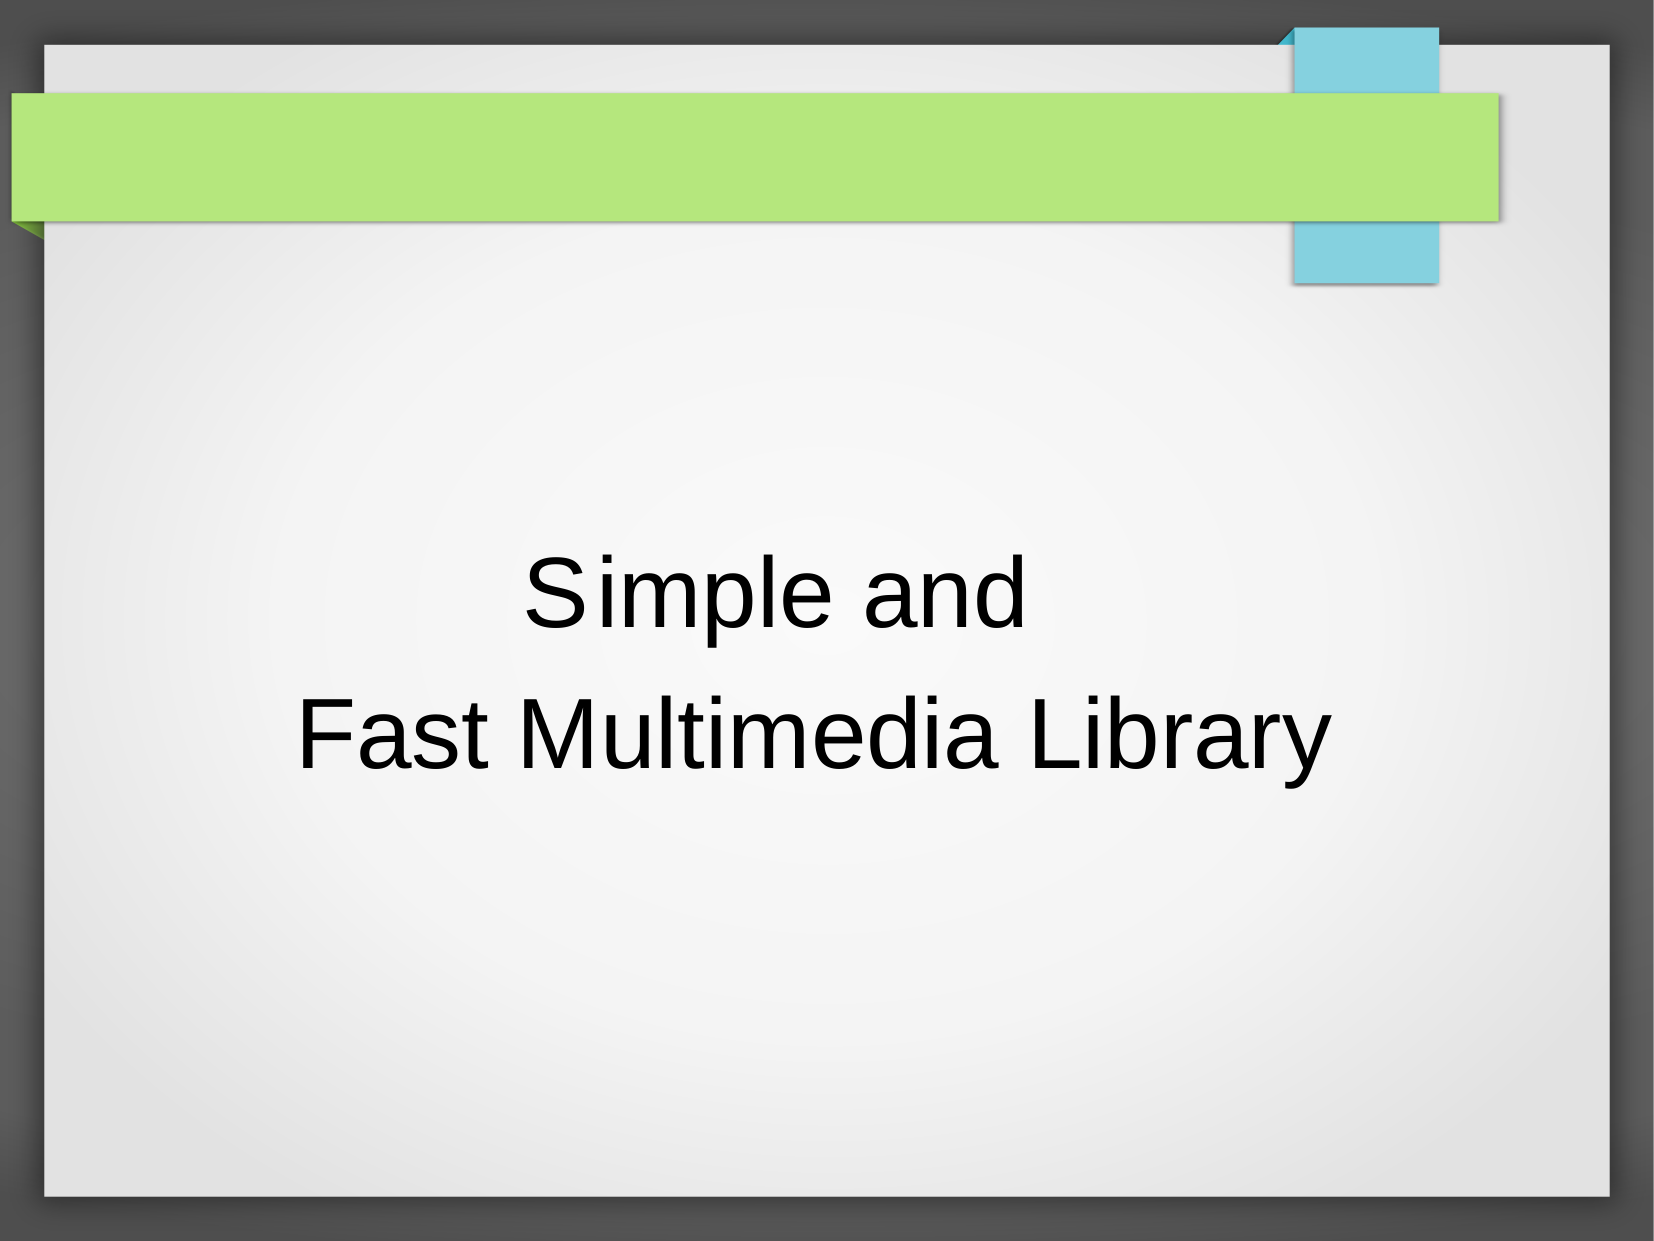

#
					S	imple and
Fast Multimedia Library